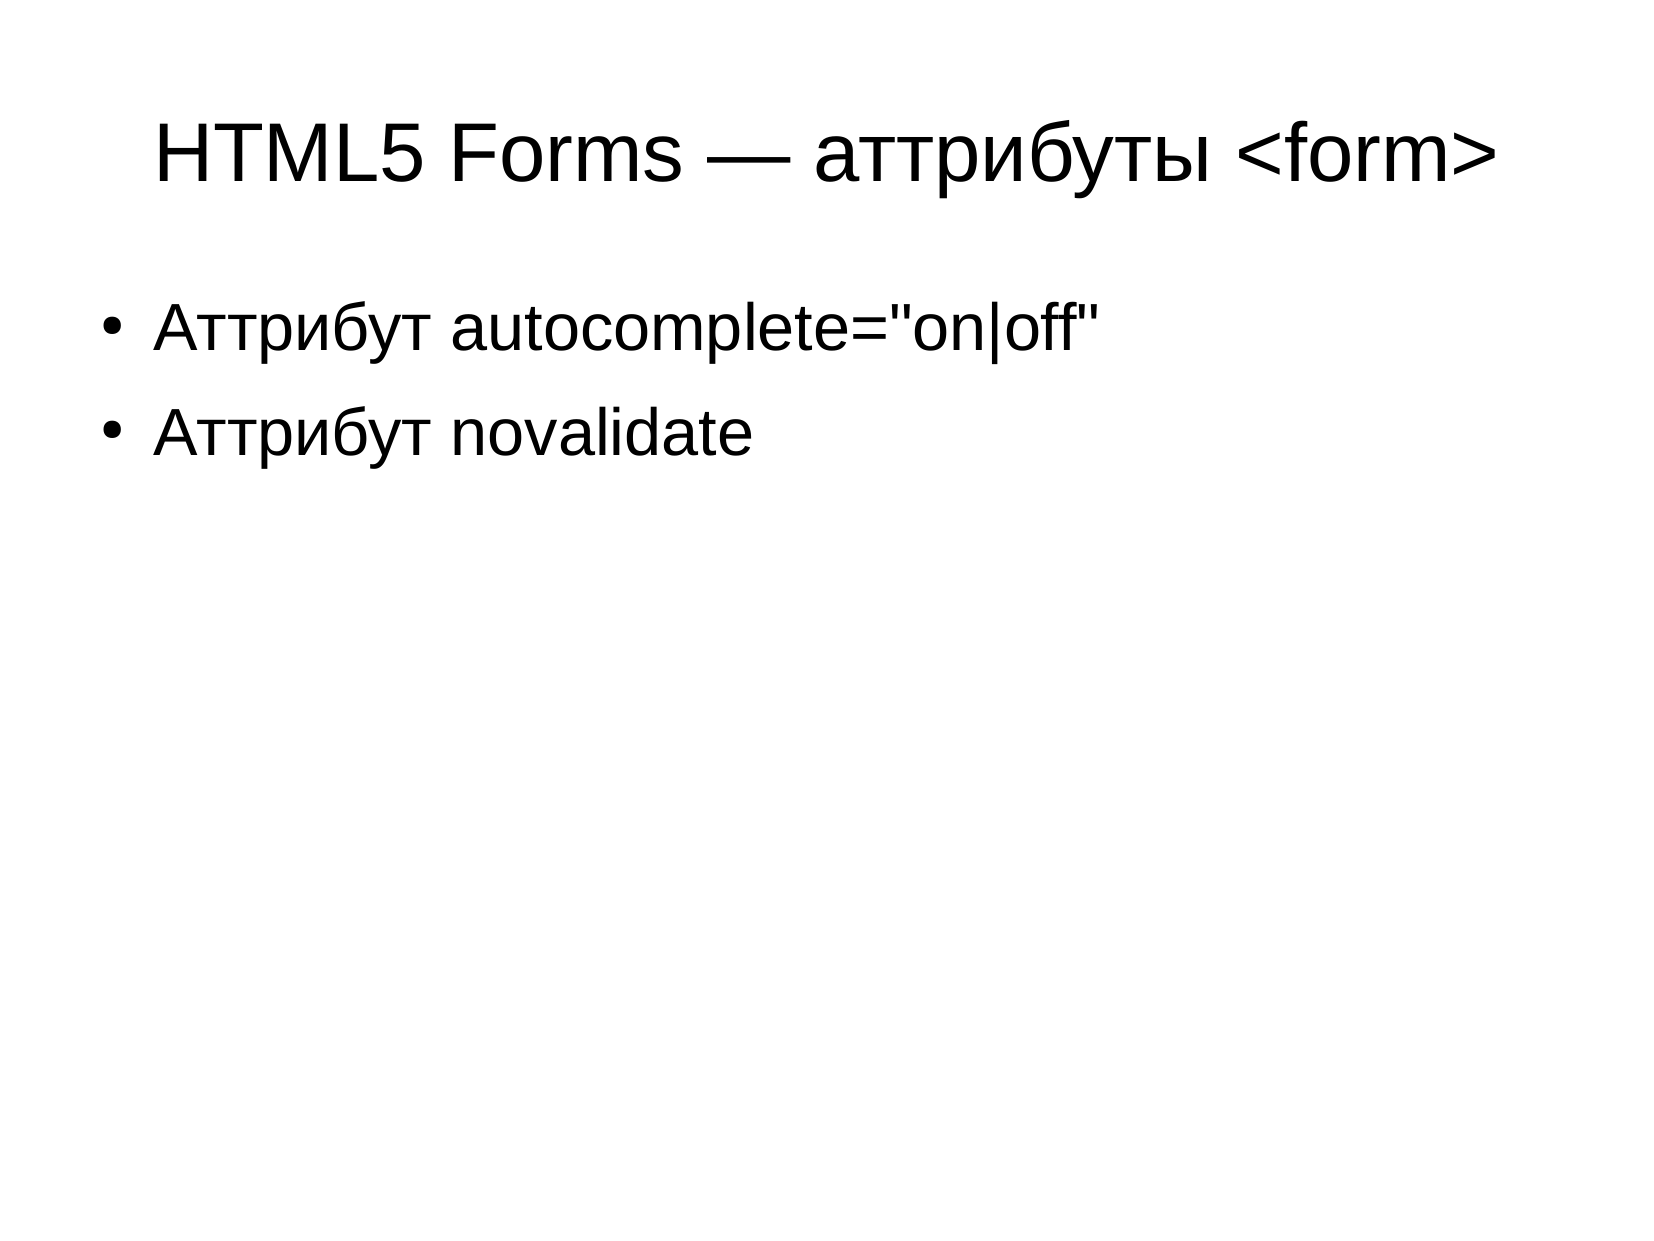

# HTML5 Forms — аттрибуты <form>
Аттрибут autocomplete="on|off"
Аттрибут novalidate